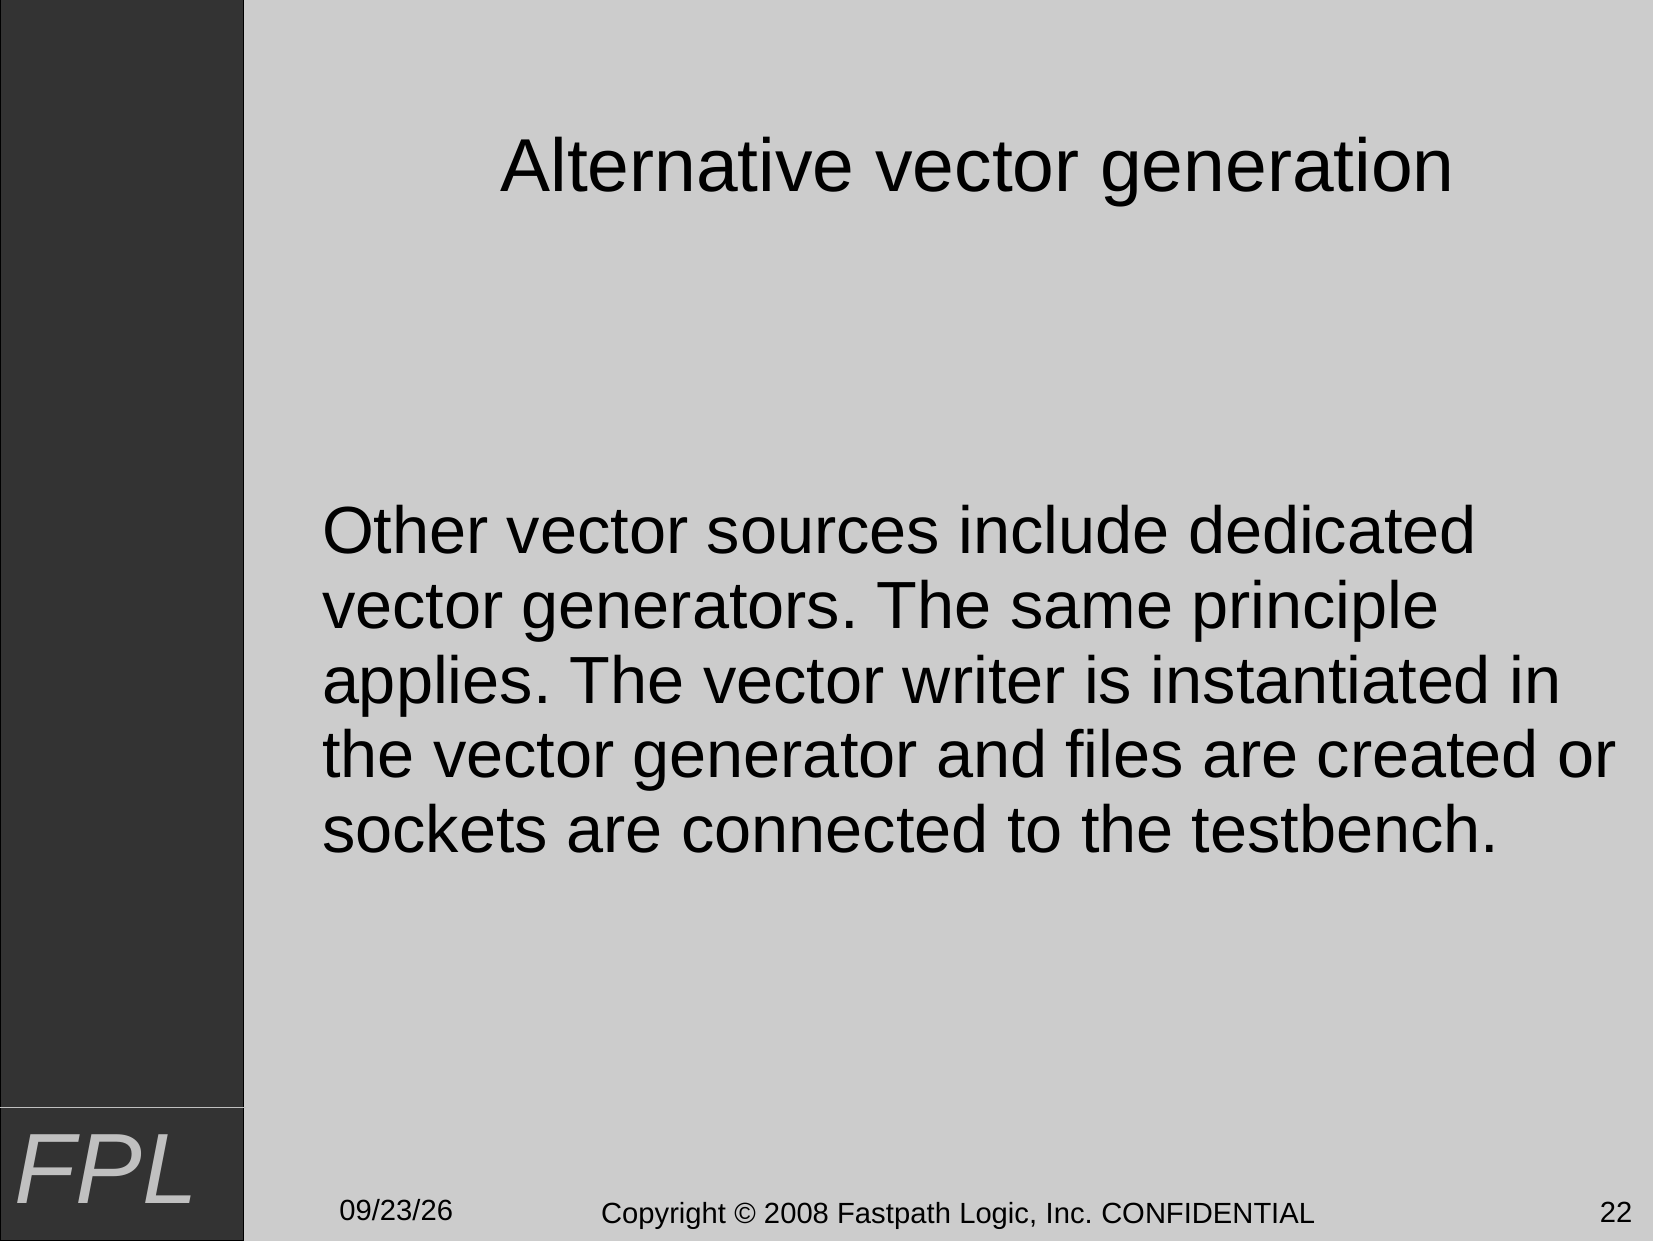

# Alternative vector generation
Other vector sources include dedicated vector generators. The same principle applies. The vector writer is instantiated in the vector generator and files are created or sockets are connected to the testbench.
22
© 2008 FASTPATH LOGIC INC.